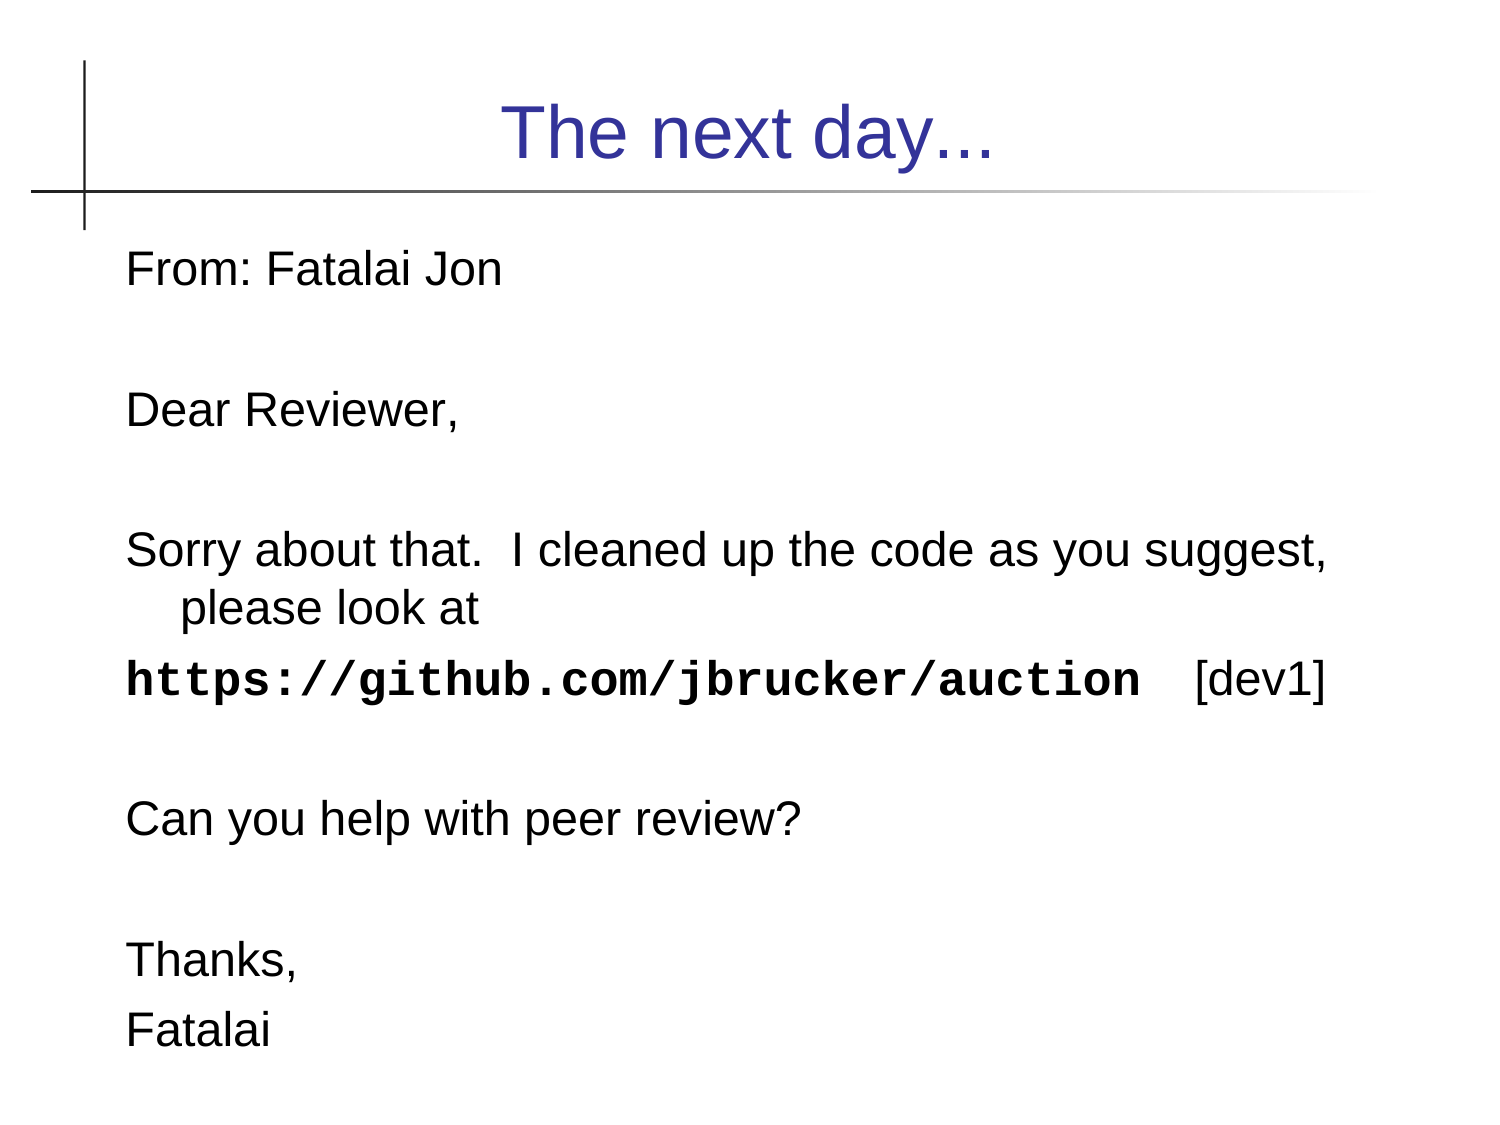

# The next day...
From: Fatalai Jon
Dear Reviewer,
Sorry about that. I cleaned up the code as you suggest, please look at
https://github.com/jbrucker/auction [dev1]
Can you help with peer review?
Thanks,
Fatalai